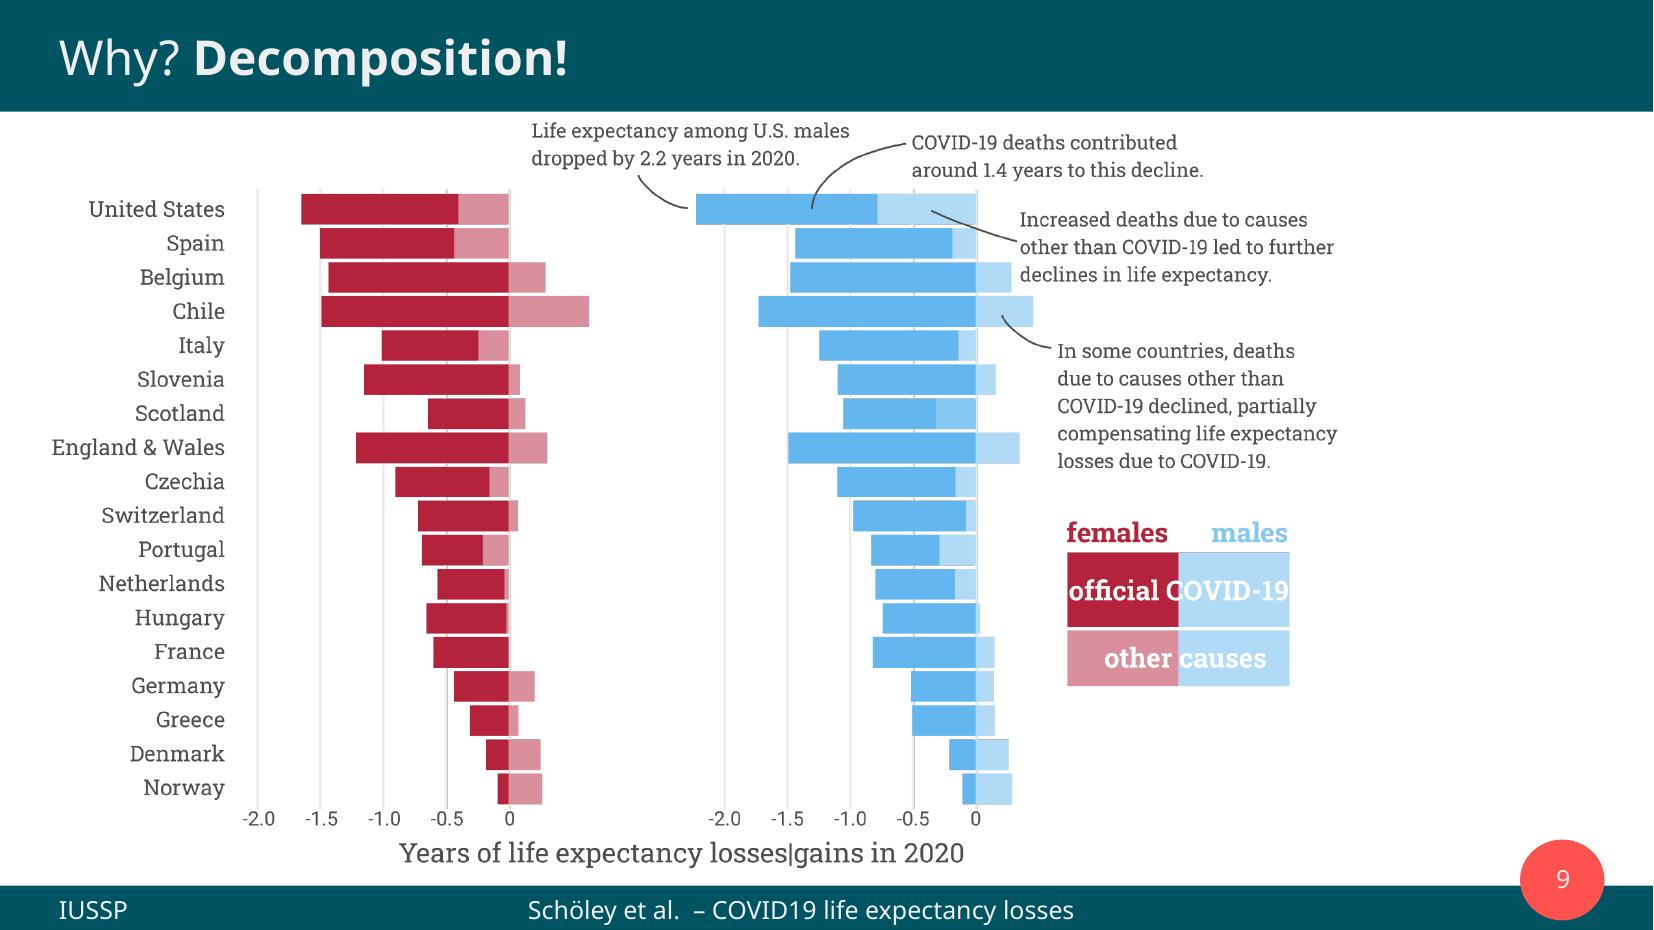

# Why? Decomposition!
9
IUSSP
Schöley et al. – COVID19 life expectancy losses